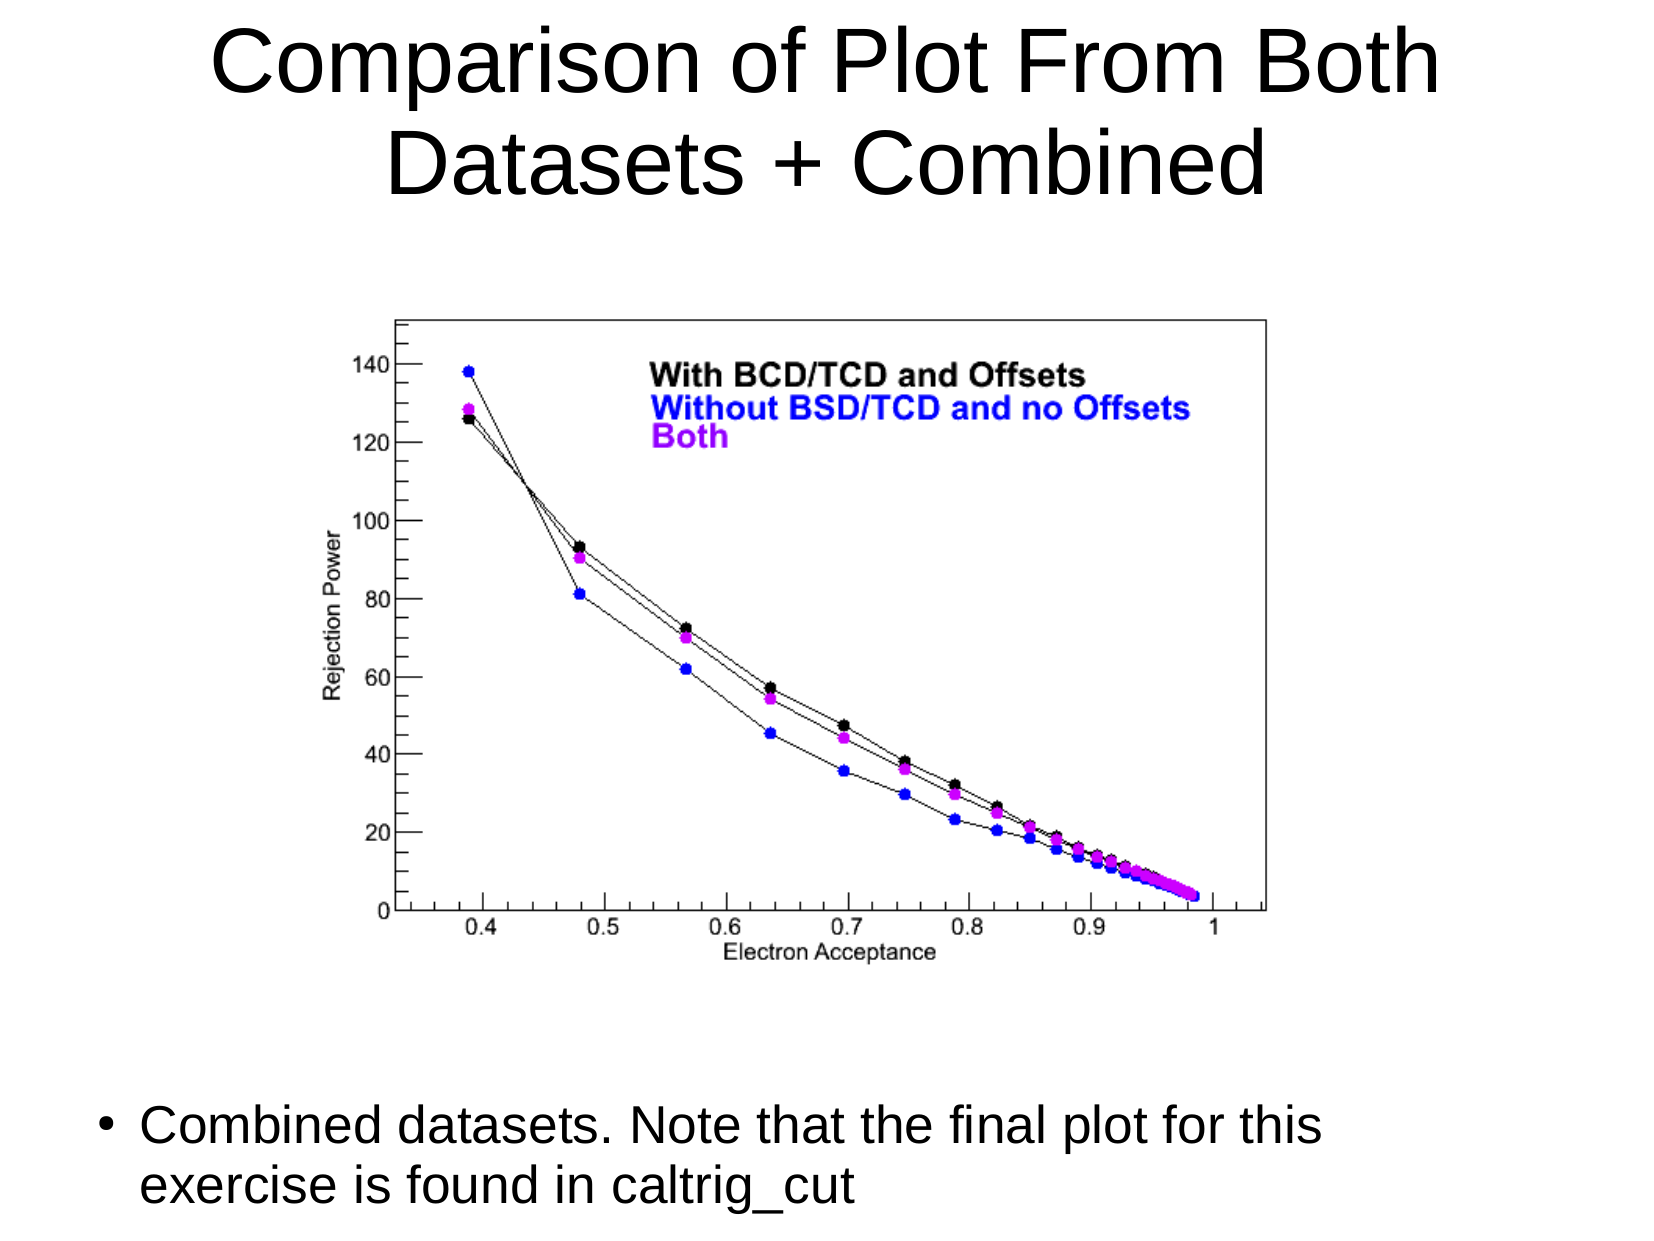

# Comparison of Plot From Both Datasets + Combined
Combined datasets. Note that the final plot for this exercise is found in caltrig_cut